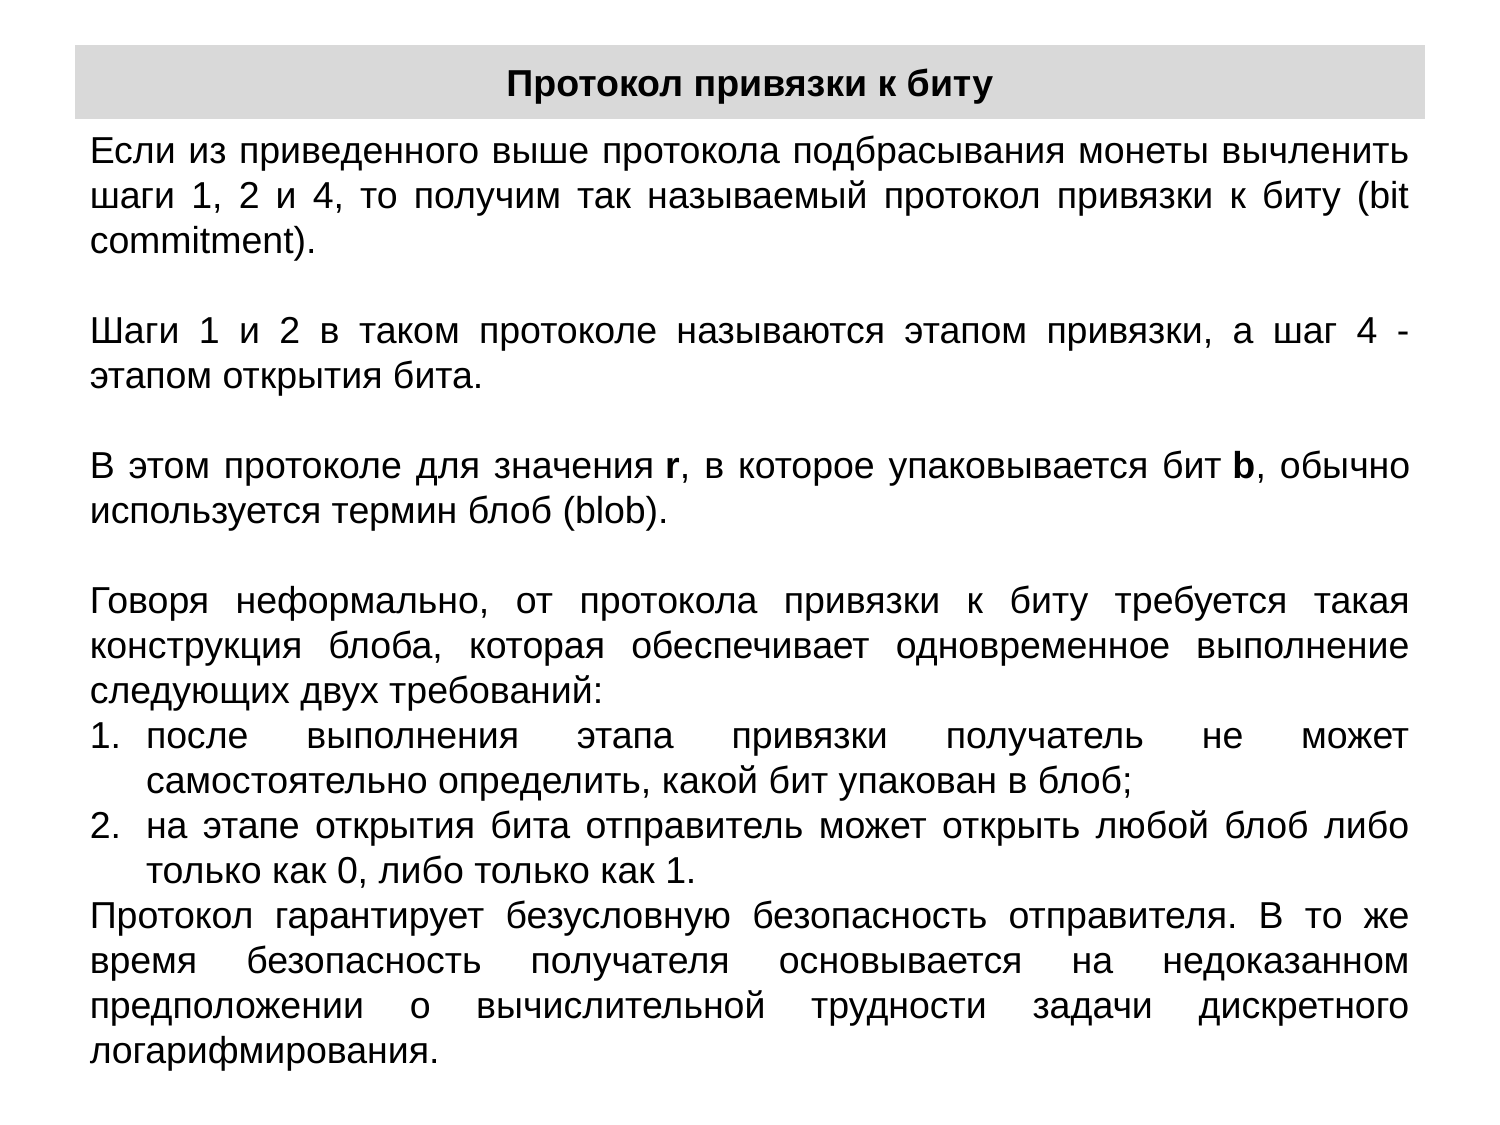

Протокол привязки к биту
Если из приведенного выше протокола подбрасывания монеты вычленить шаги 1, 2 и 4, то получим так называемый протокол привязки к биту (bit commitment).
Шаги 1 и 2 в таком протоколе называются этапом привязки, а шаг 4 - этапом открытия бита.
В этом протоколе для значения r, в которое упаковывается бит b, обычно используется термин блоб (blob).
Говоря неформально, от протокола привязки к биту требуется такая конструкция блоба, которая обеспечивает одновременное выполнение следующих двух требований:
после выполнения этапа привязки получатель не может самостоятельно определить, какой бит упакован в блоб;
на этапе открытия бита отправитель может открыть любой блоб либо только как 0, либо только как 1.
Протокол гарантирует безусловную безопасность отправителя. В то же время безопасность получателя основывается на недоказанном предположении о вычислительной трудности задачи дискретного логарифмирования.